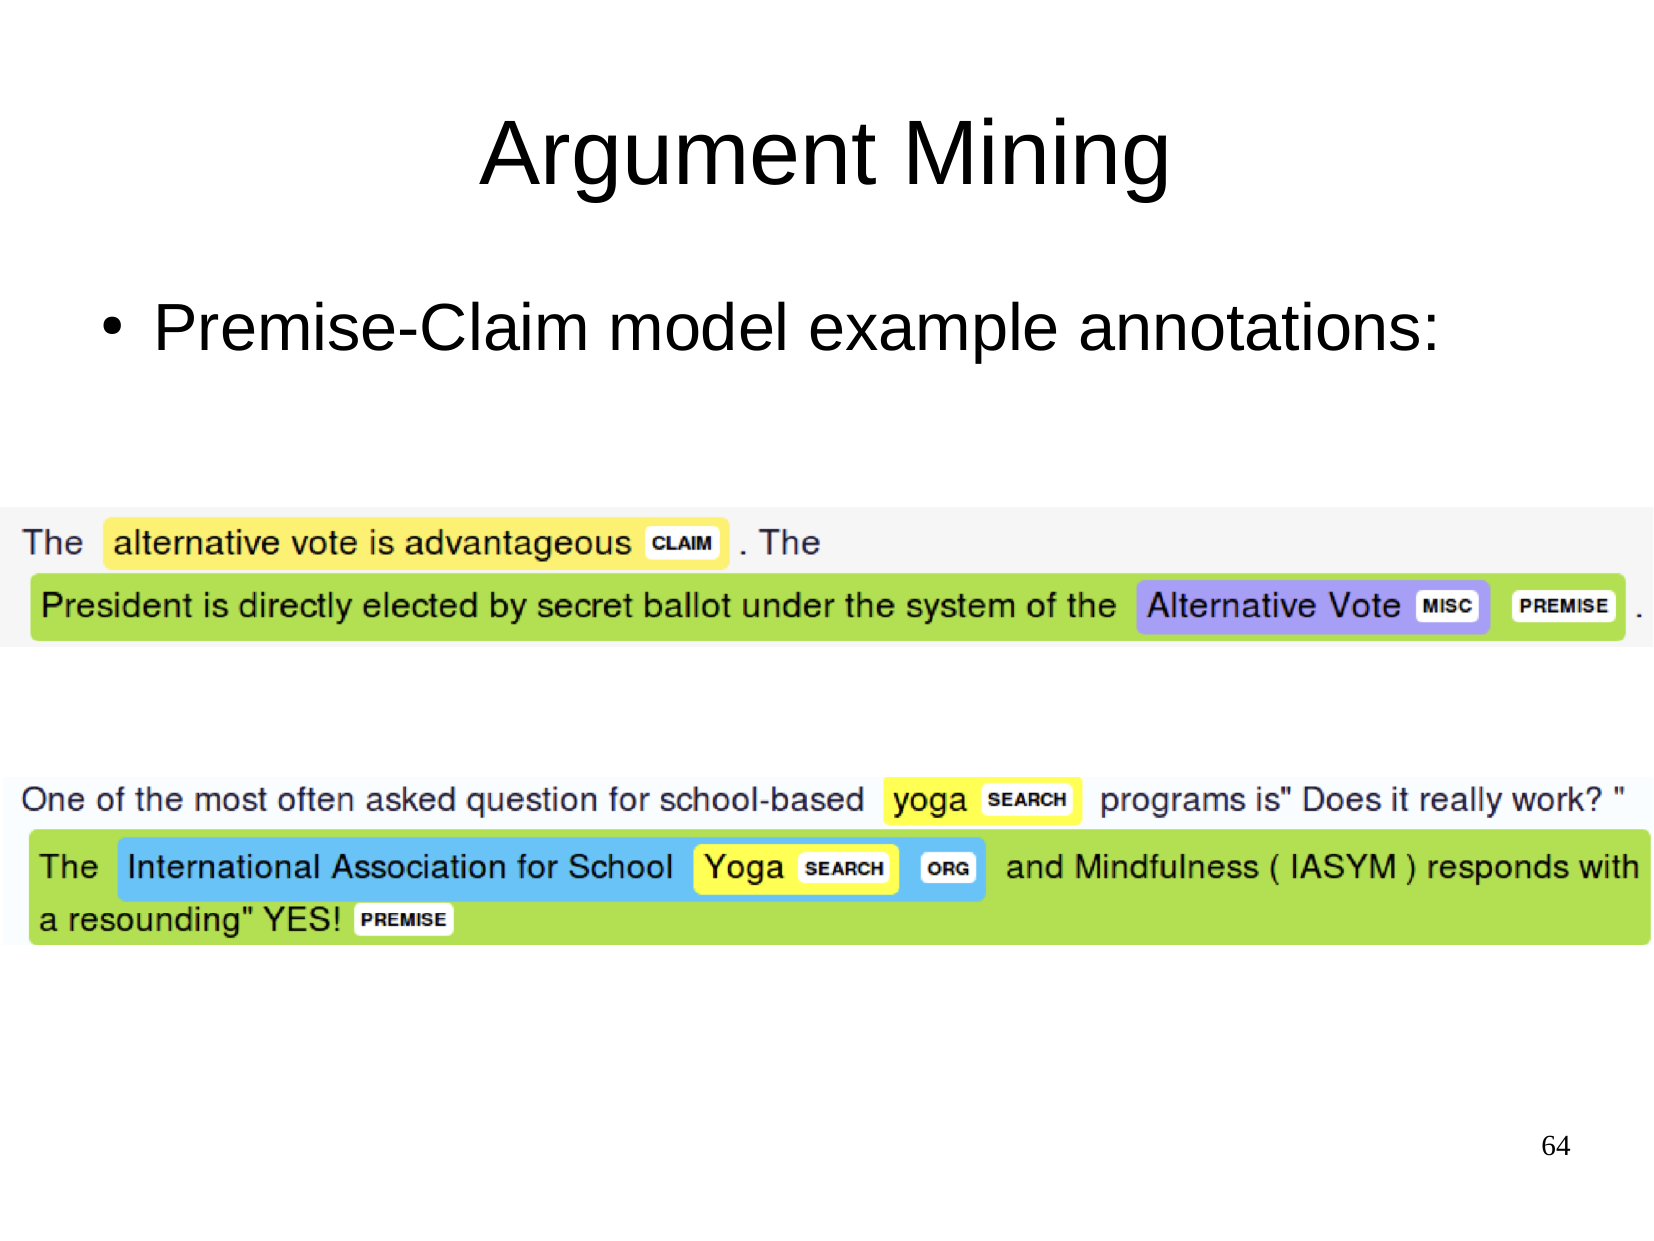

# Argument Mining
Premise-Claim model example annotations:
64